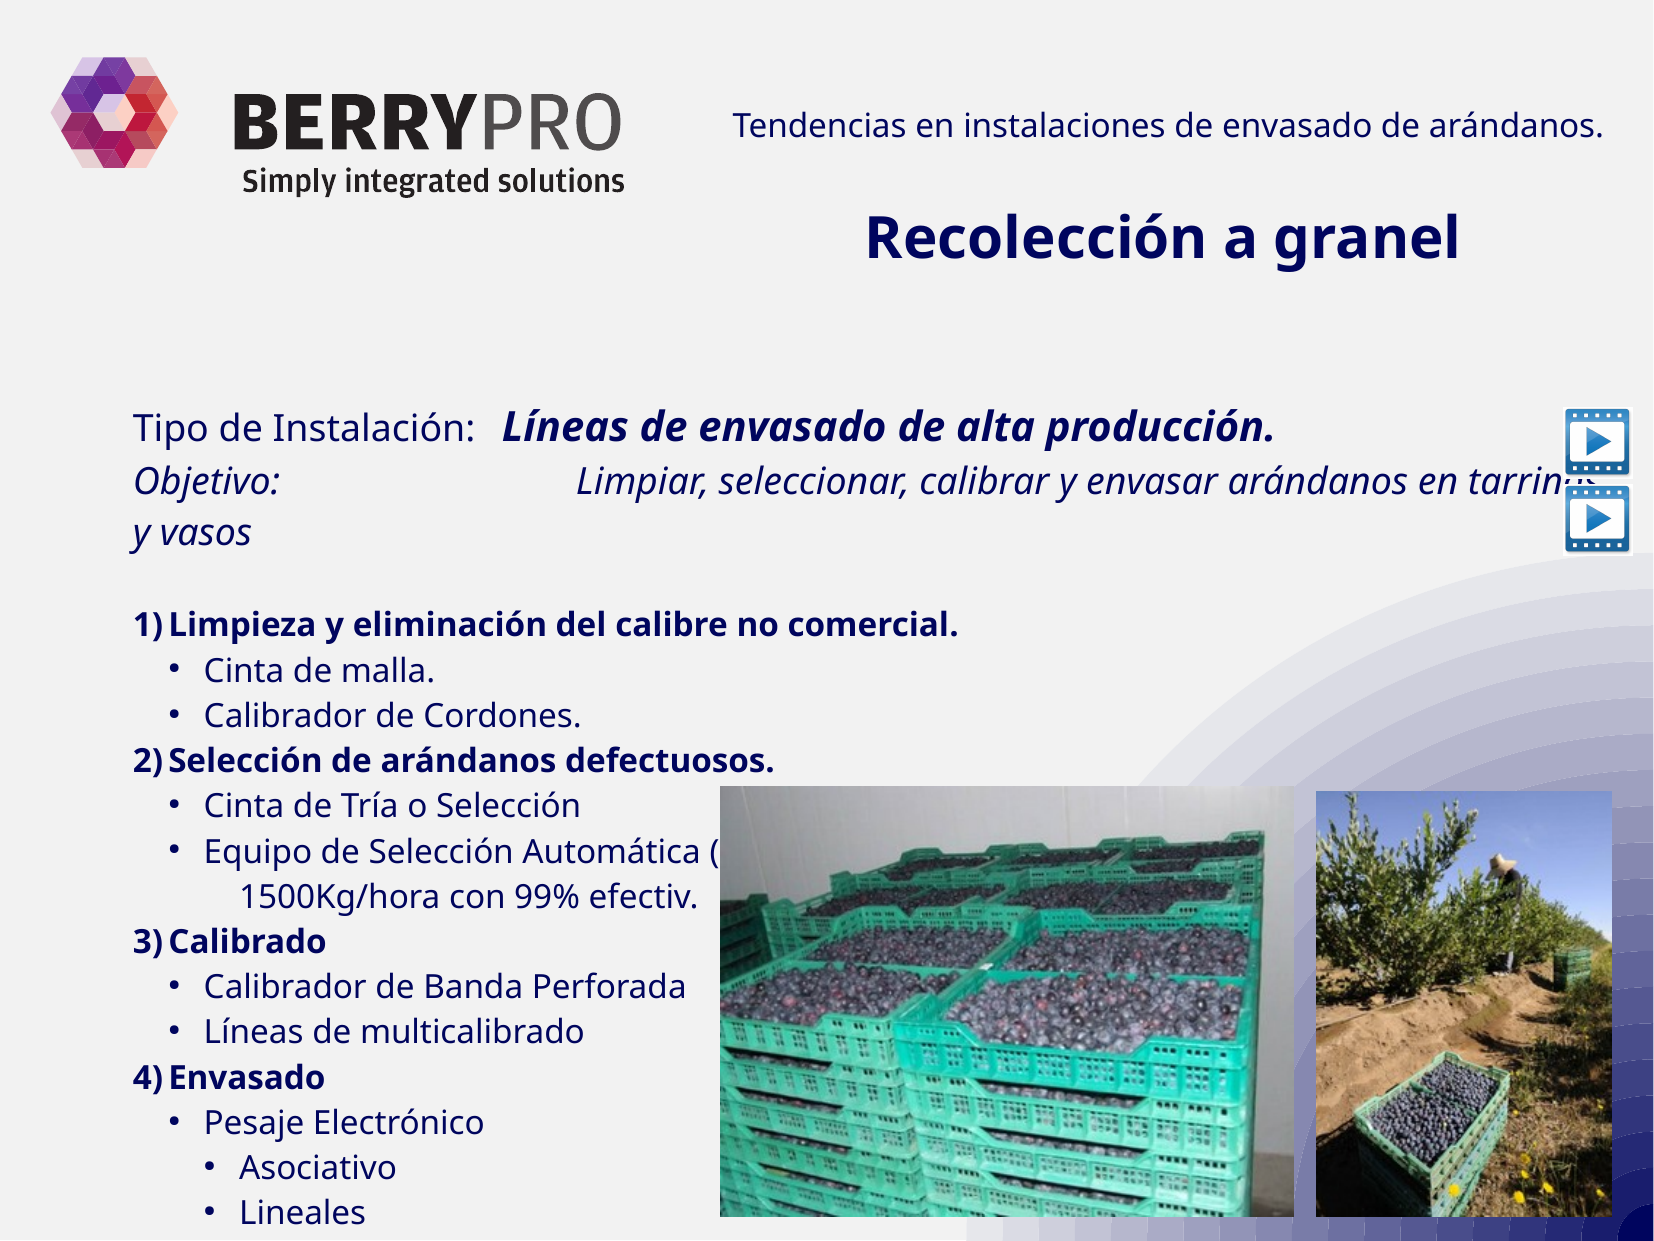

Tendencias en instalaciones de envasado de arándanos.
Recolección a granel
Tipo de Instalación:	Líneas de envasado de alta producción.
Objetivo: 				Limpiar, seleccionar, calibrar y envasar arándanos en tarrinas y vasos
Limpieza y eliminación del calibre no comercial.
Cinta de malla.
Calibrador de Cordones.
Selección de arándanos defectuosos.
Cinta de Tría o Selección
Equipo de Selección Automática (Óptica + Láser) de alta producción.
1500Kg/hora con 99% efectiv.
Calibrado
Calibrador de Banda Perforada
Líneas de multicalibrado
Envasado
Pesaje Electrónico
Asociativo
Lineales
Pesaje Mecánico
Otros Equipos